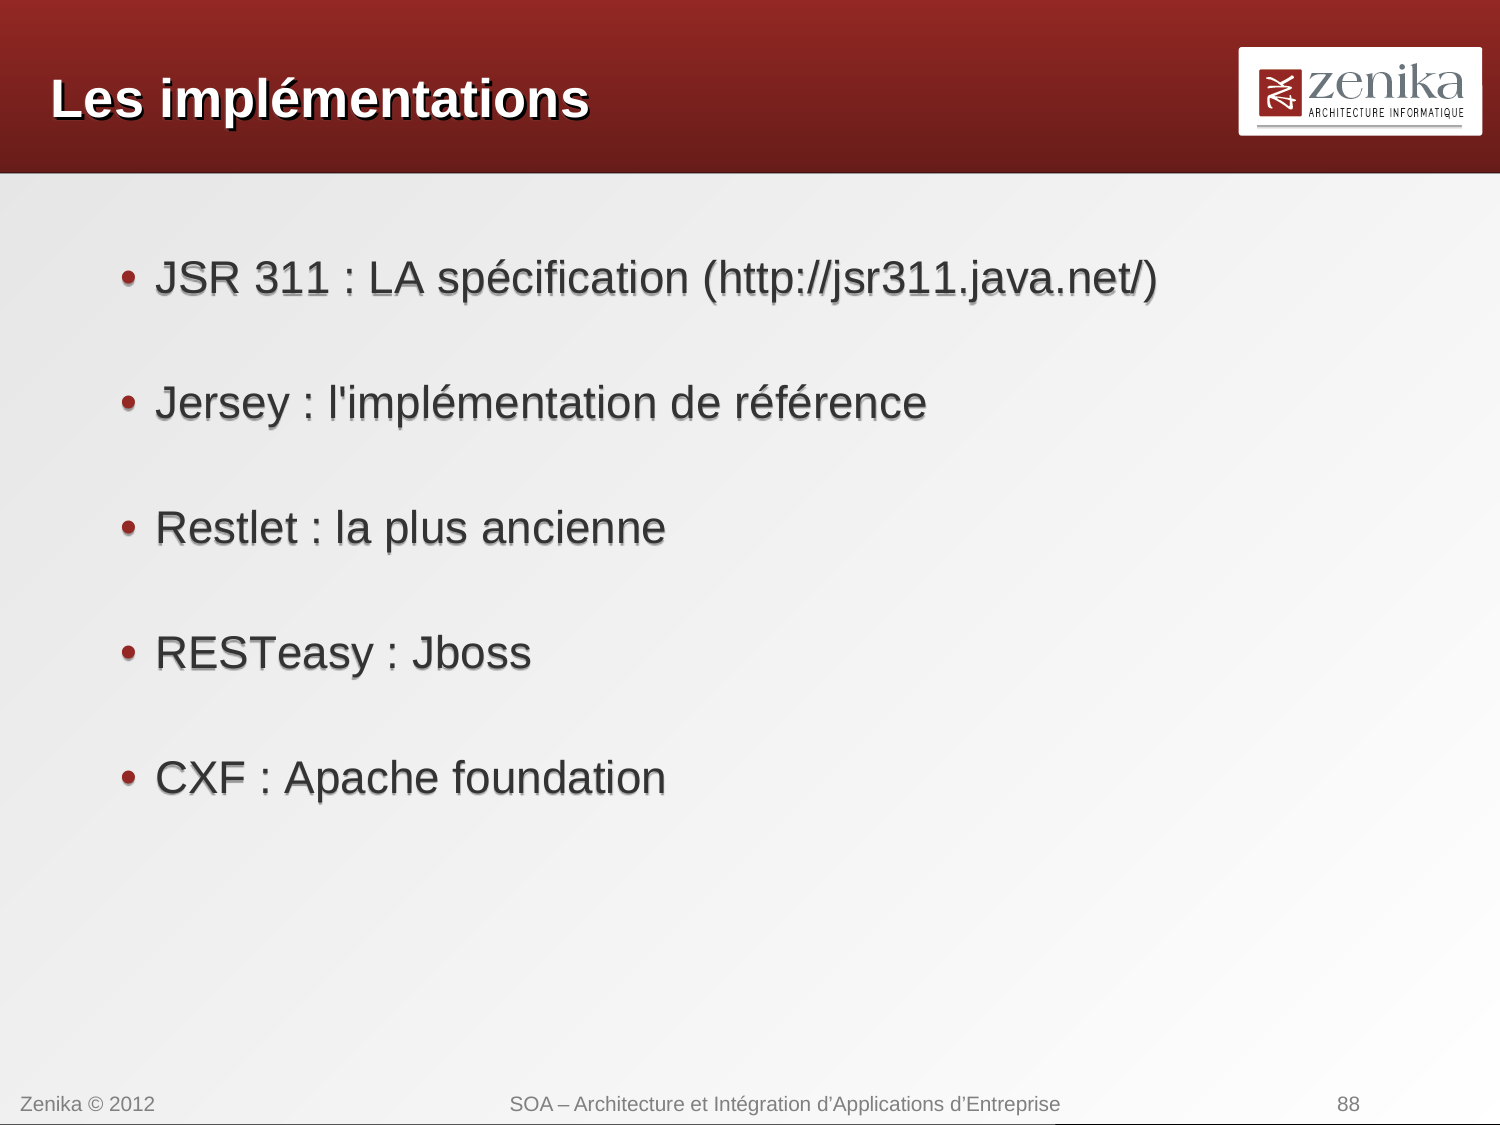

# Les implémentations
JSR 311 : LA spécification (http://jsr311.java.net/)
Jersey : l'implémentation de référence
Restlet : la plus ancienne
RESTeasy : Jboss
CXF : Apache foundation